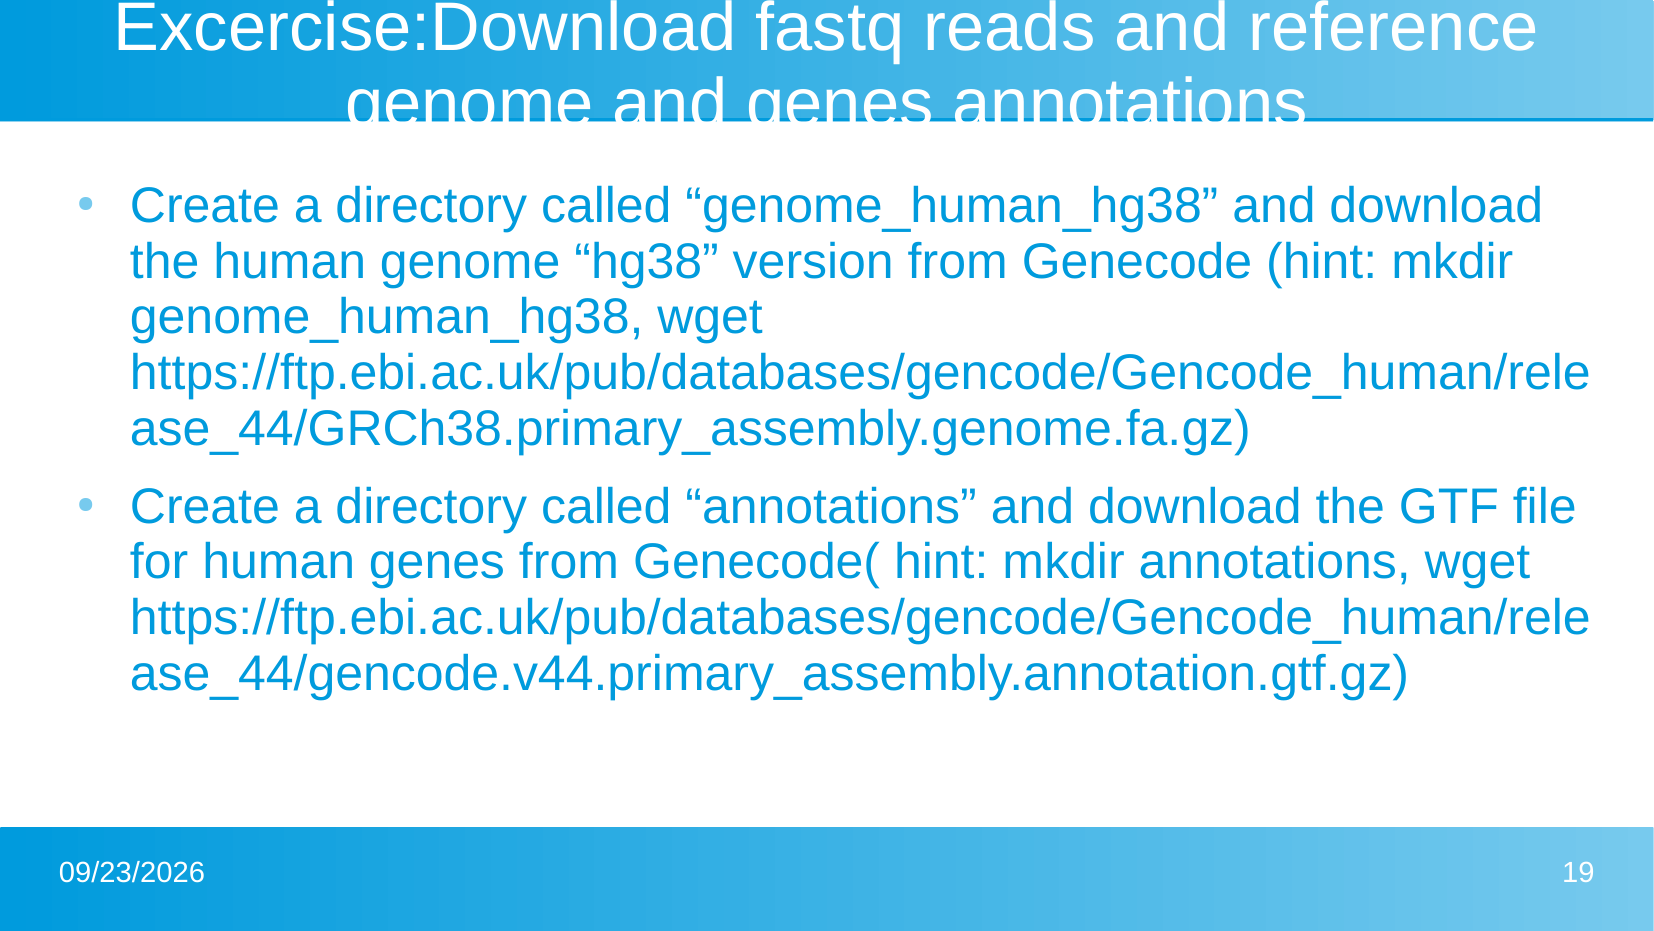

# Excercise:Download fastq reads and reference genome and genes annotations
Create a directory called “genome_human_hg38” and download the human genome “hg38” version from Genecode (hint: mkdir genome_human_hg38, wget https://ftp.ebi.ac.uk/pub/databases/gencode/Gencode_human/release_44/GRCh38.primary_assembly.genome.fa.gz)
Create a directory called “annotations” and download the GTF file for human genes from Genecode( hint: mkdir annotations, wget https://ftp.ebi.ac.uk/pub/databases/gencode/Gencode_human/release_44/gencode.v44.primary_assembly.annotation.gtf.gz)
19